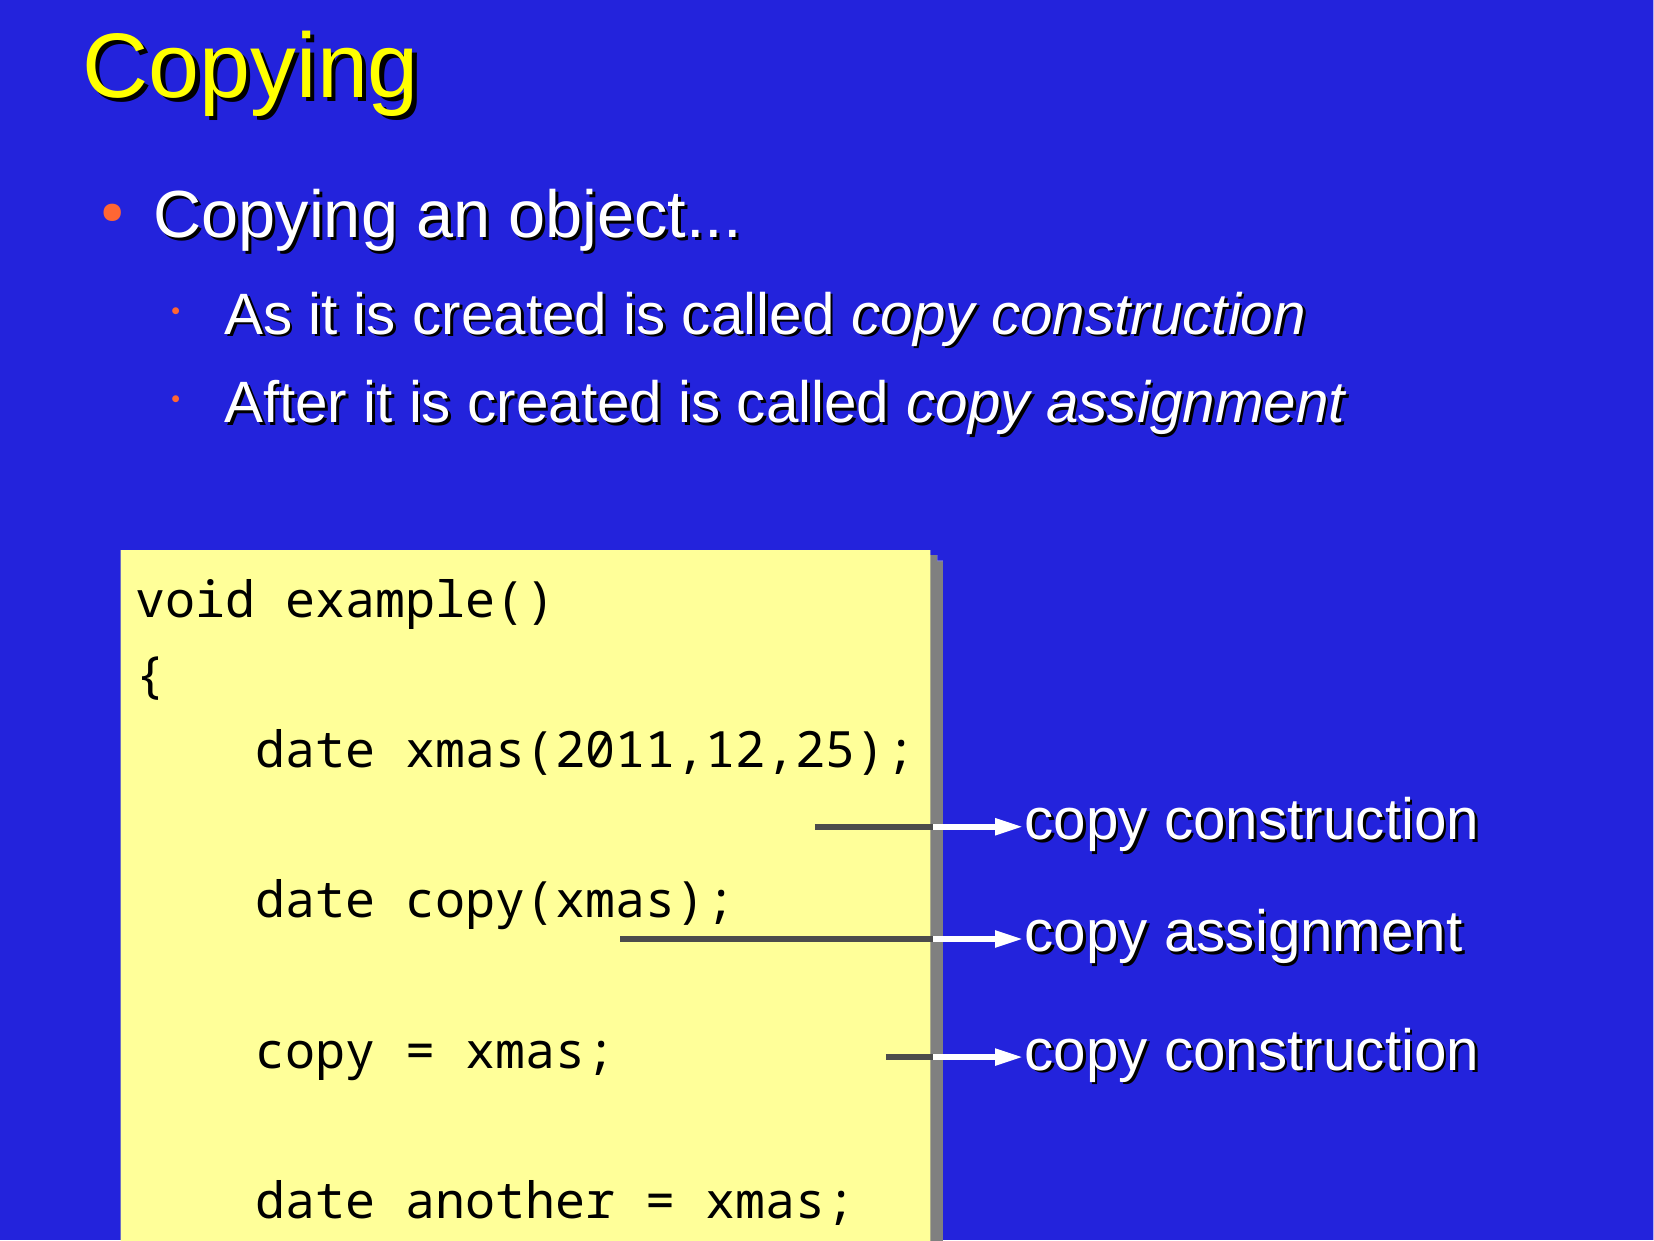

# Copying
Copying an object...
As it is created is called copy construction
After it is created is called copy assignment
void example()
{
 date xmas(2011,12,25);
 date copy(xmas);
 copy = xmas;
 date another = xmas;
}
copy construction
copy assignment
copy construction